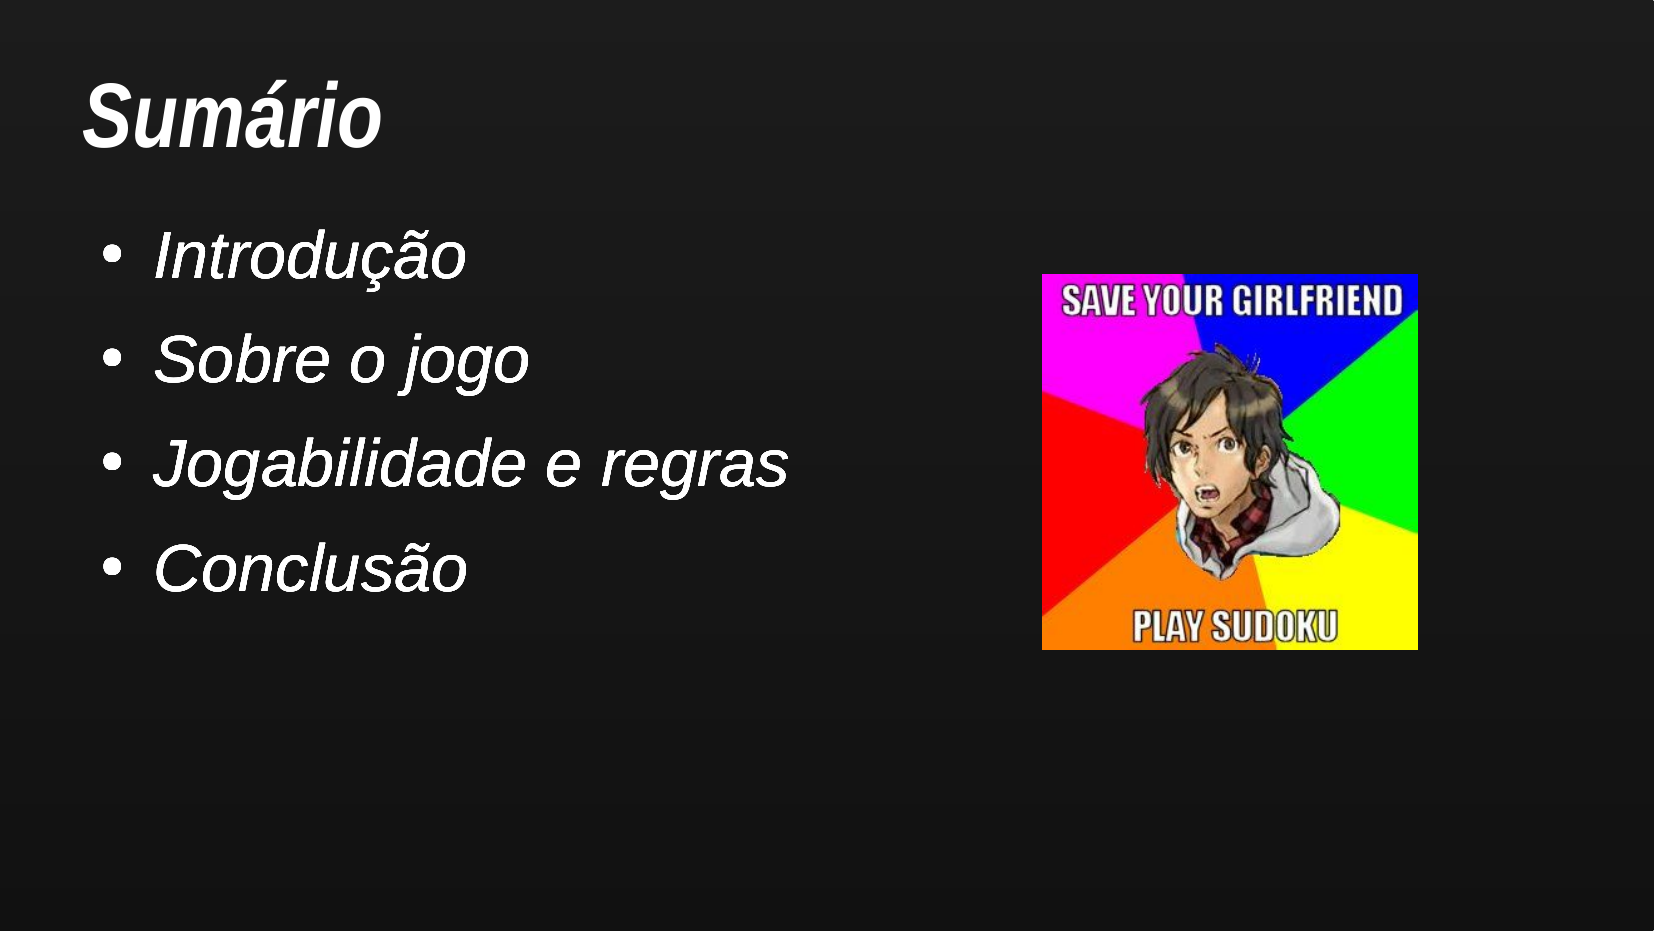

# Sumário
Introdução
Sobre o jogo
Jogabilidade e regras
Conclusão
Introdução
Sobre o jogo
Jogabilidade e regras
Conclusão
Introdução
Sobre o jogo
Jogabilidade e regras
Conclusão
Introdução
Sobre o jogo
Jogabilidade e regras
Conclusão
Introdução
Sobre o jogo
Jogabilidade e regras
Conclusão